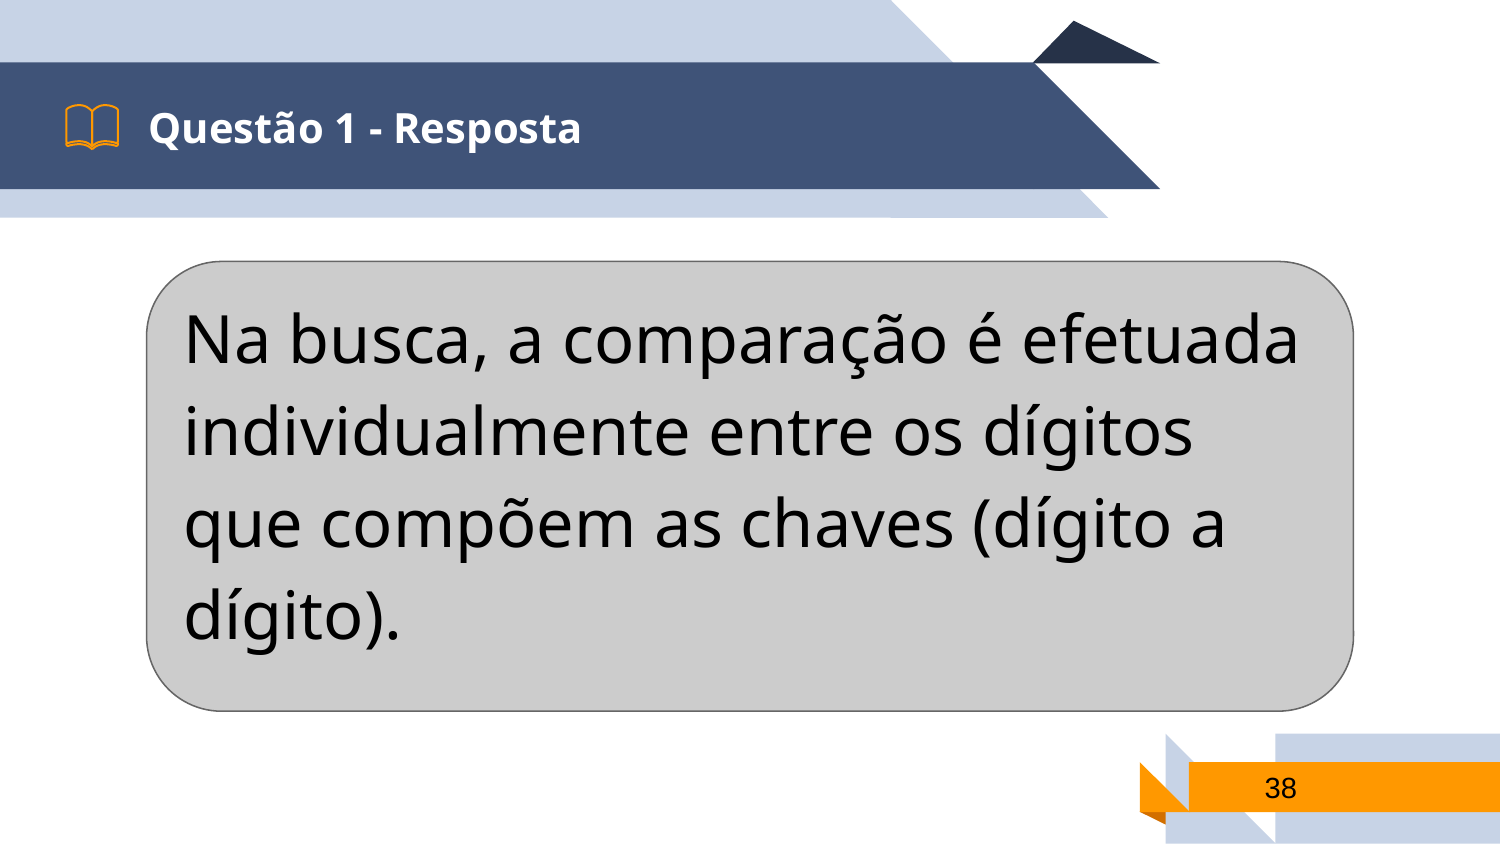

# Questão 1 - Resposta
Na busca, a comparação é efetuada individualmente entre os dígitos que compõem as chaves (dígito a dígito).